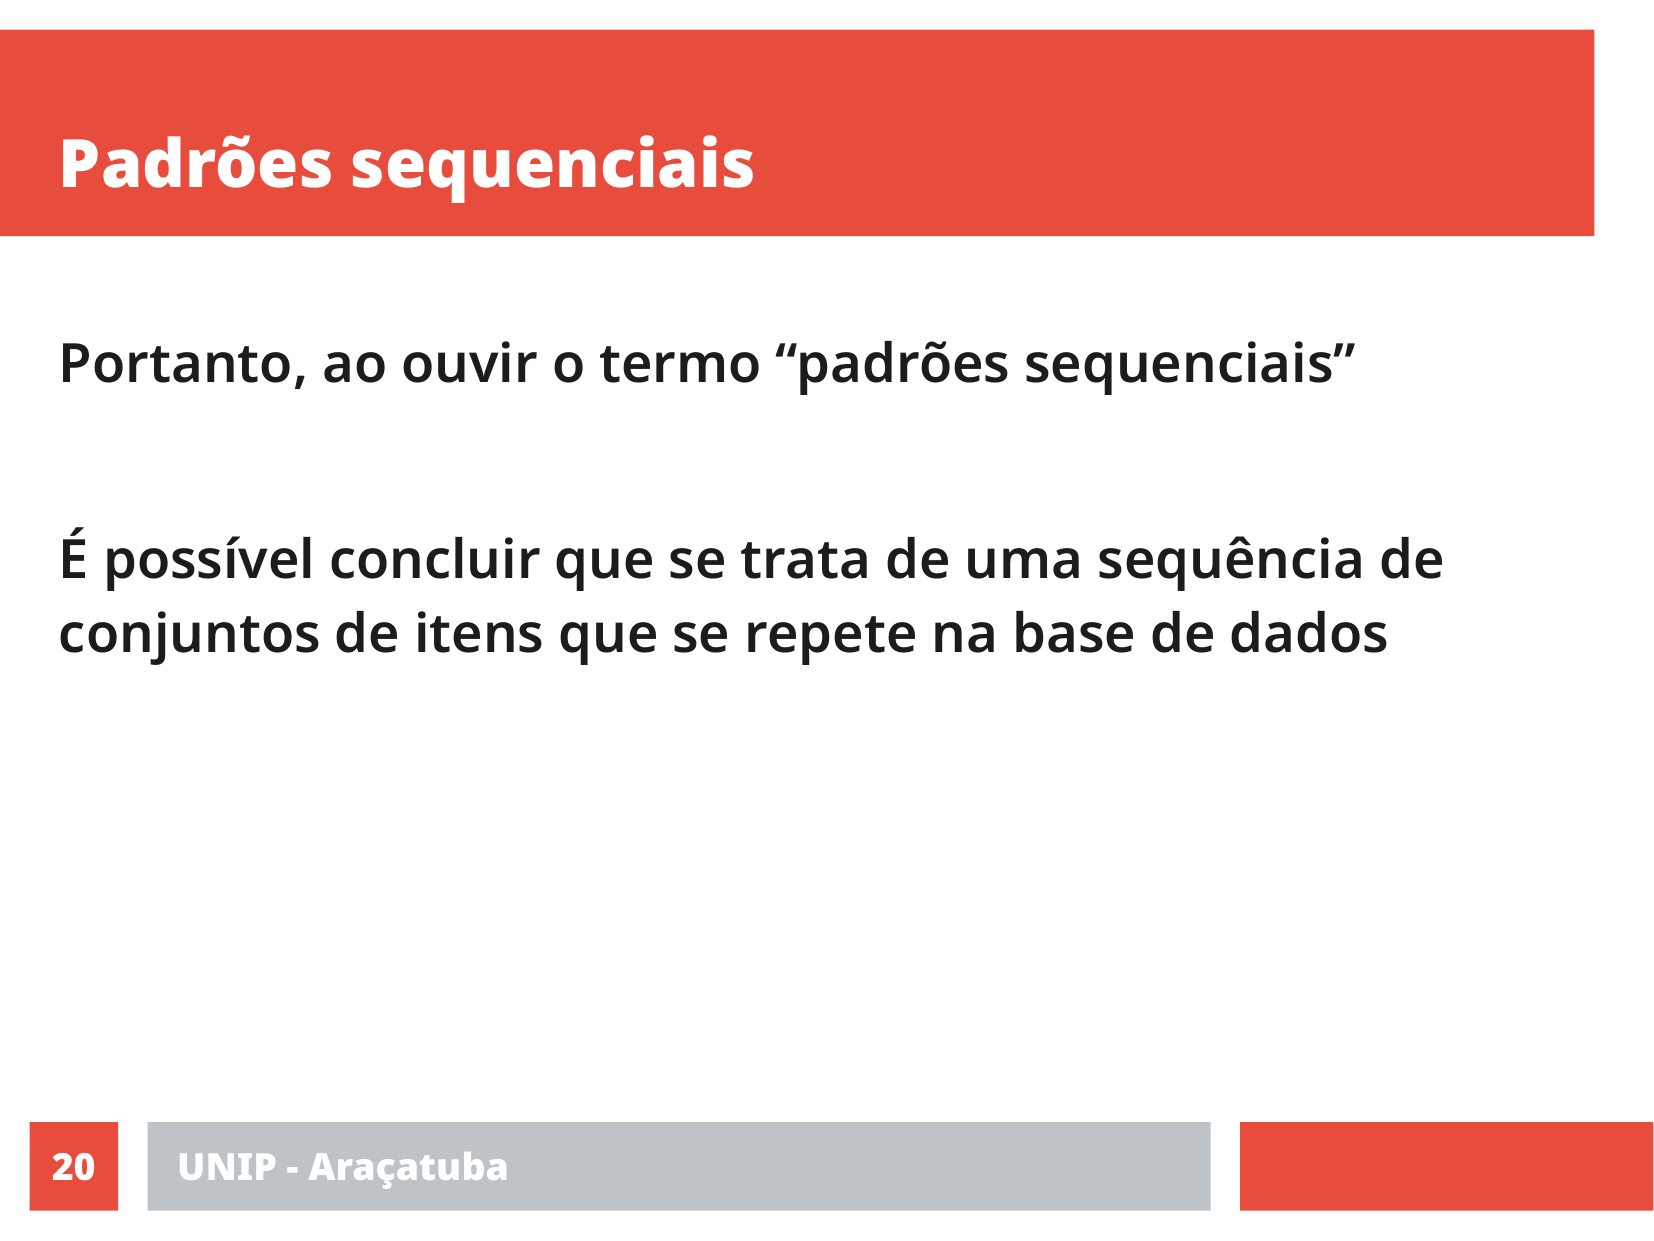

# Padrões sequenciais
Portanto, ao ouvir o termo “padrões sequenciais”
É possível concluir que se trata de uma sequência de conjuntos de itens que se repete na base de dados
20
UNIP - Araçatuba